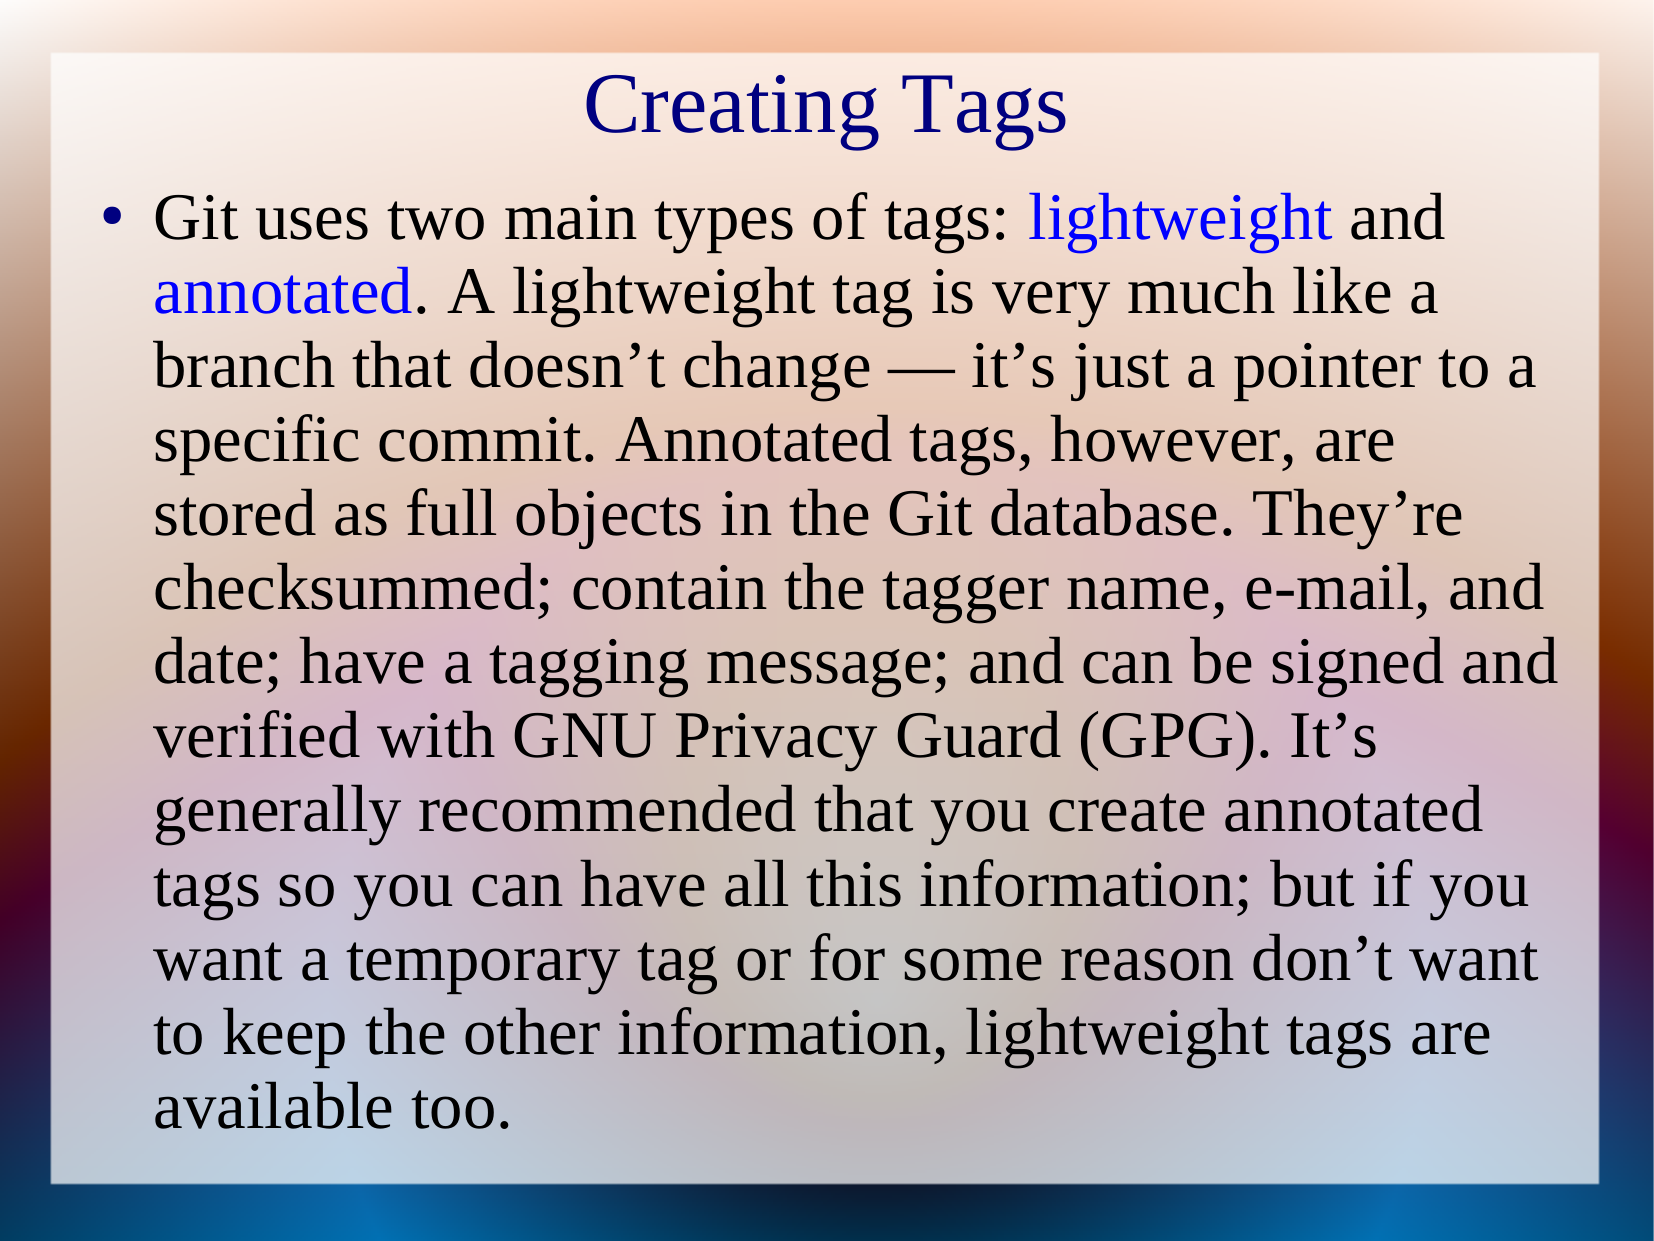

# Creating Tags
Git uses two main types of tags: lightweight and annotated. A lightweight tag is very much like a branch that doesn’t change — it’s just a pointer to a specific commit. Annotated tags, however, are stored as full objects in the Git database. They’re checksummed; contain the tagger name, e-mail, and date; have a tagging message; and can be signed and verified with GNU Privacy Guard (GPG). It’s generally recommended that you create annotated tags so you can have all this information; but if you want a temporary tag or for some reason don’t want to keep the other information, lightweight tags are available too.